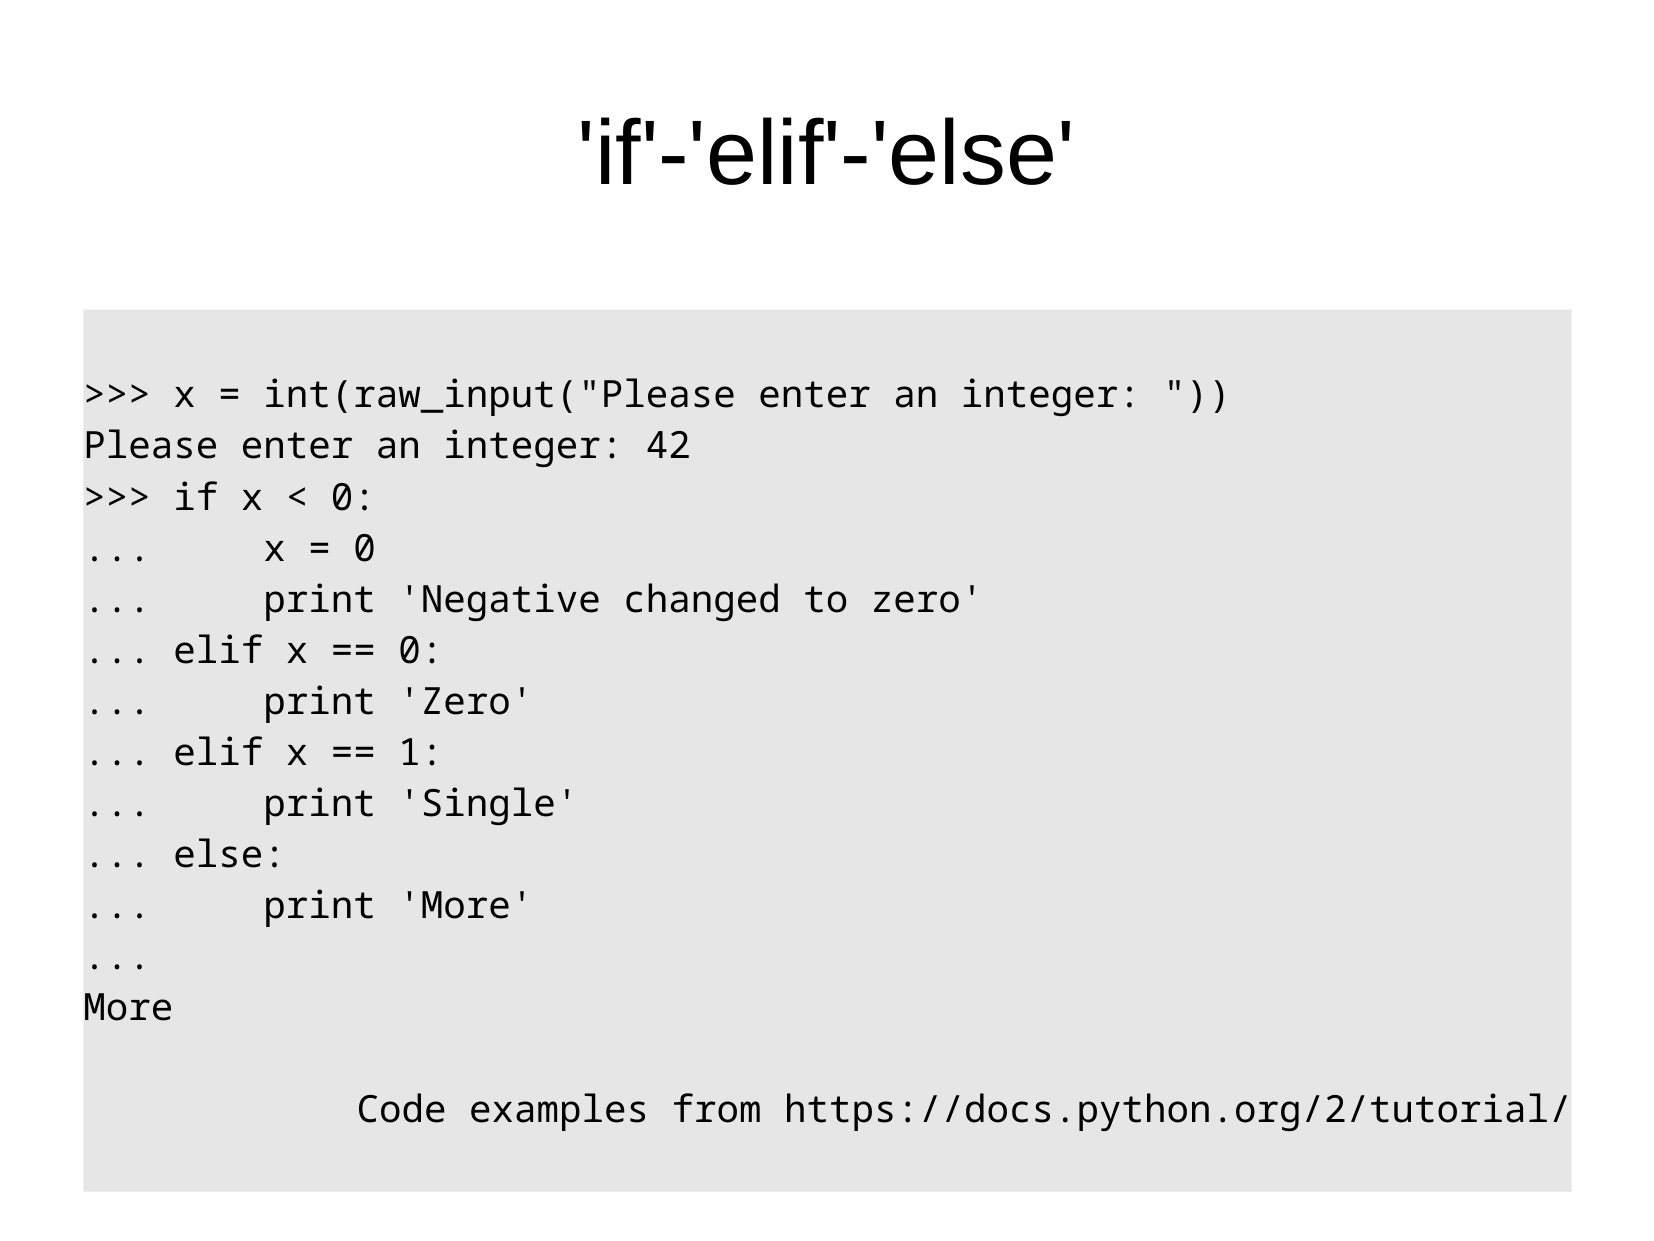

# 'if'-'elif'-'else'
>>> x = int(raw_input("Please enter an integer: "))
Please enter an integer: 42
>>> if x < 0:
... x = 0
... print 'Negative changed to zero'
... elif x == 0:
... print 'Zero'
... elif x == 1:
... print 'Single'
... else:
... print 'More'
...
More
Code examples from https://docs.python.org/2/tutorial/